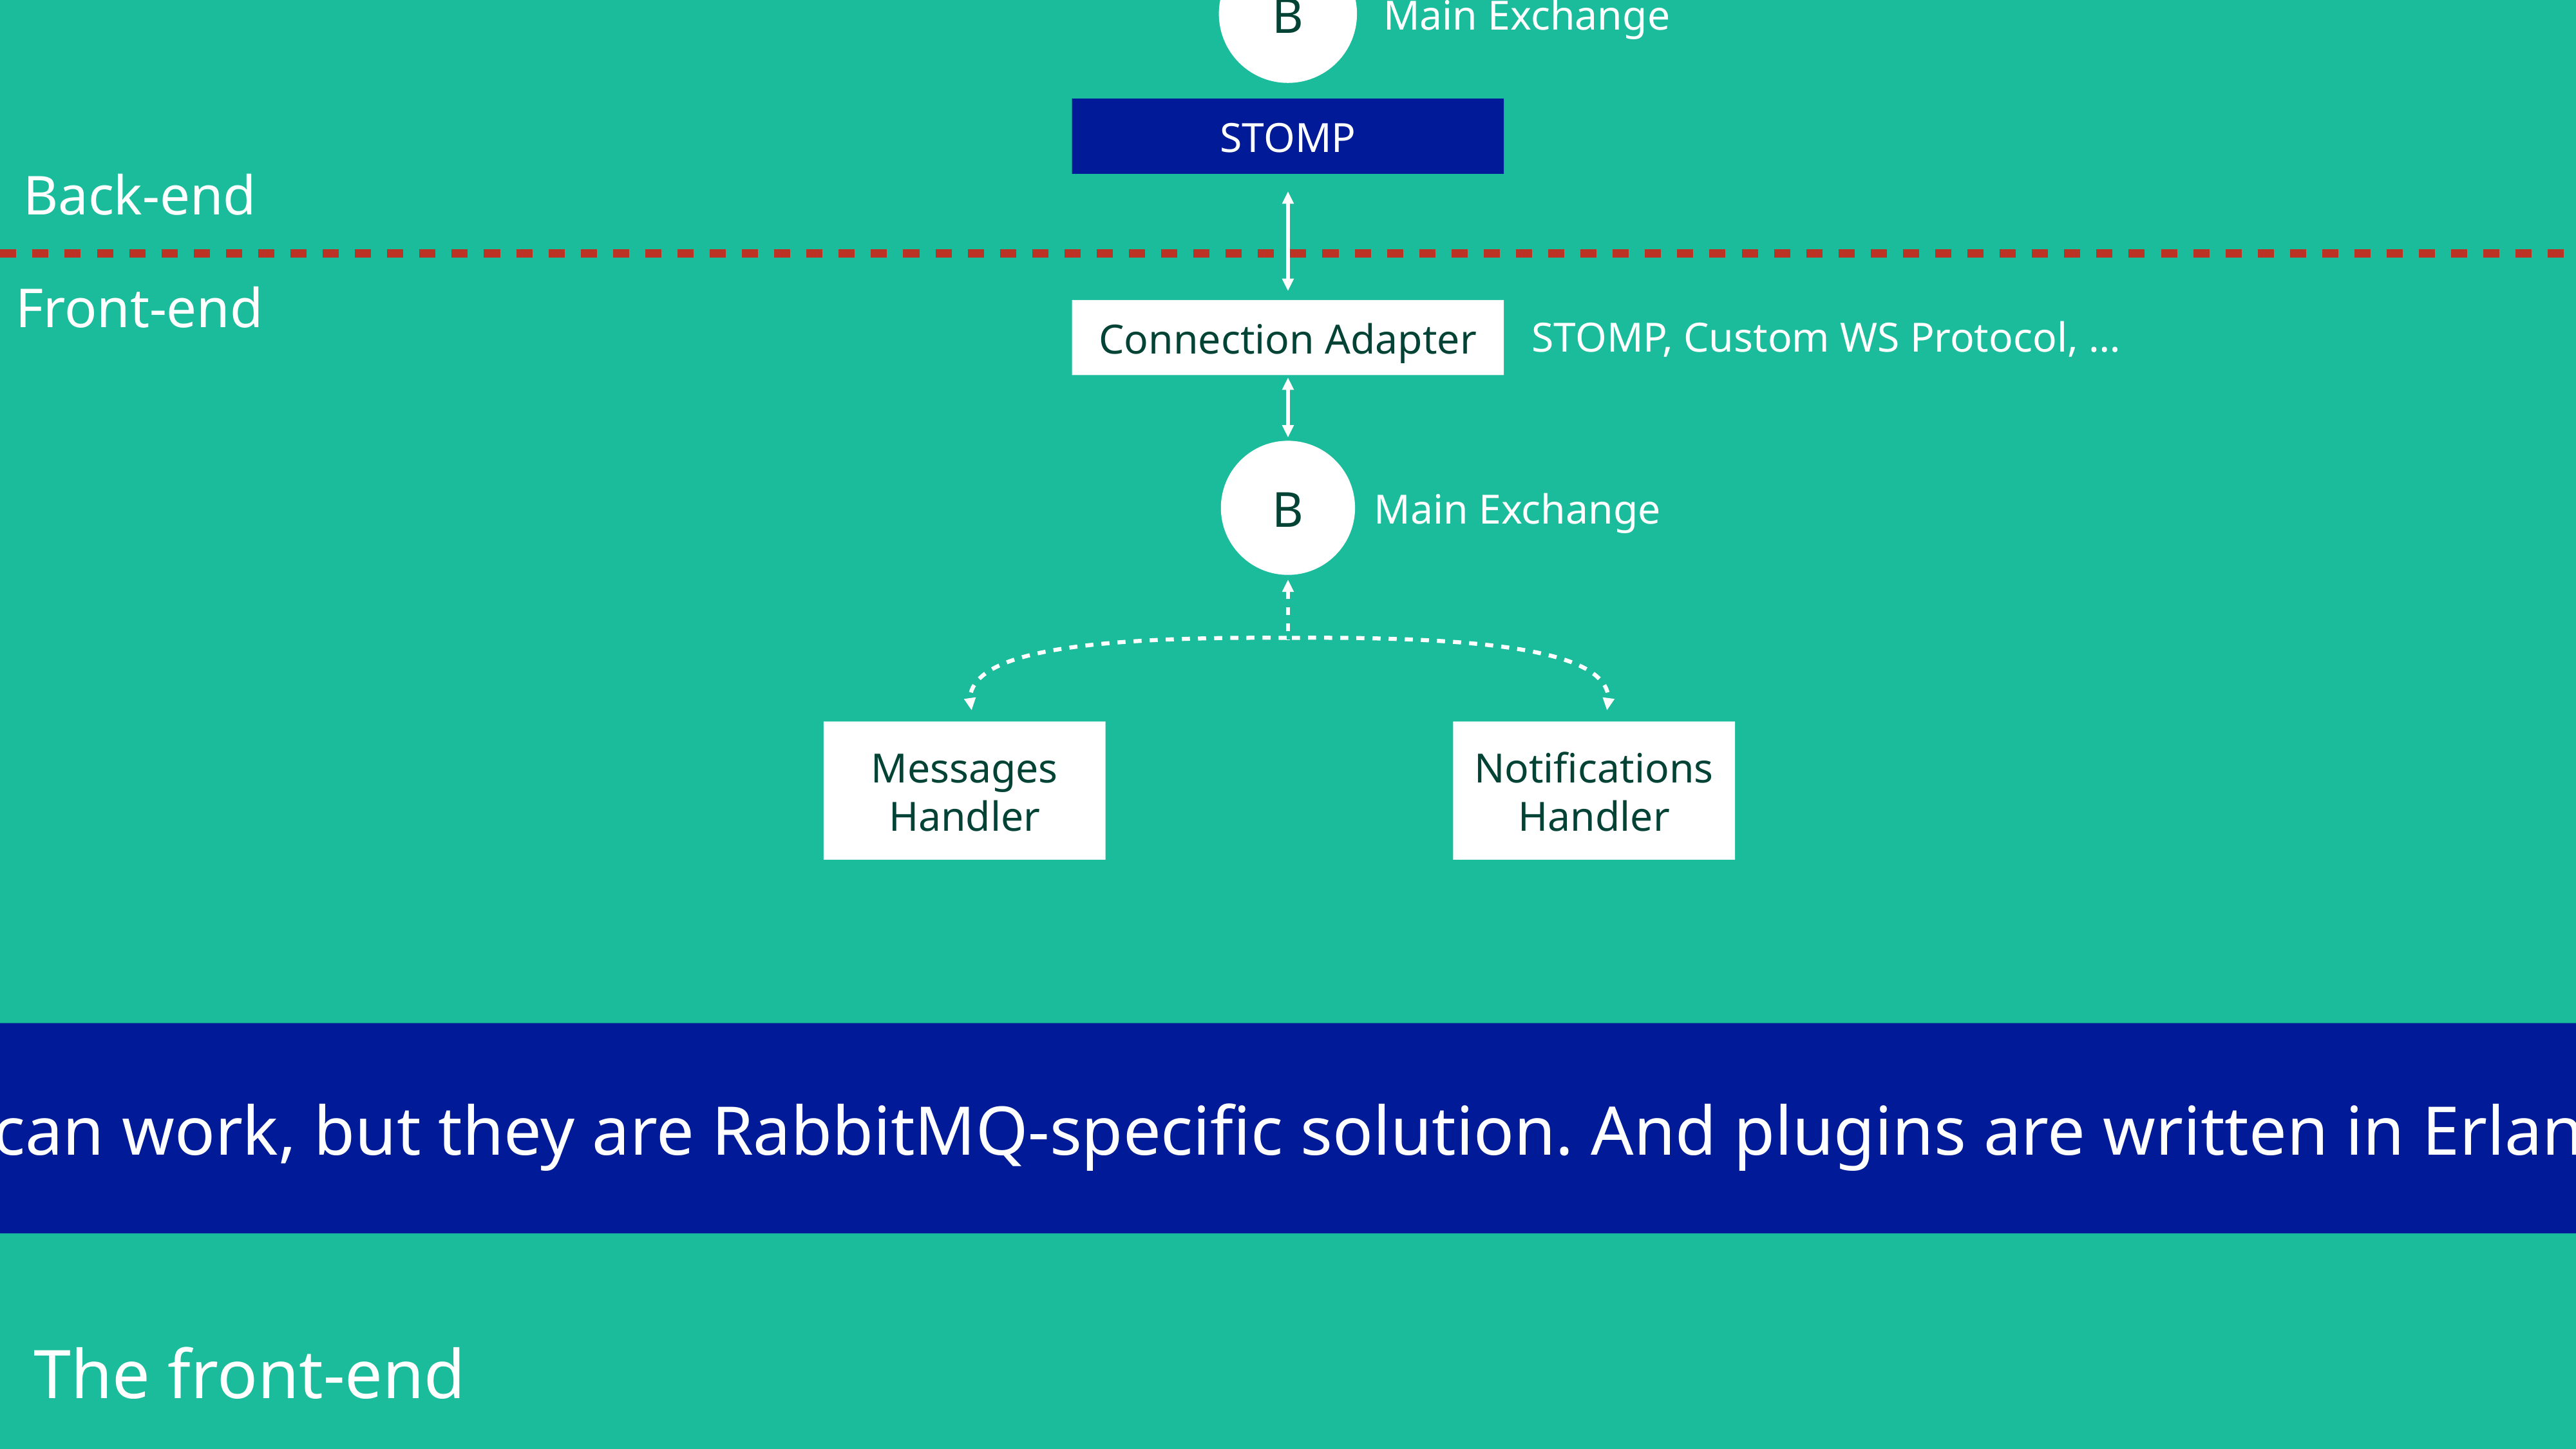

Messages
Service
Metrics
Service
Hooks
Service
v1.messages.new
B
Main Exchange
Back-end
Front-end
Connection Adapter
STOMP, Custom WS Protocol, …
B
Main Exchange
Messages
Handler
Notifications Handler
STOMP
Both can work, but they are RabbitMQ-specific solution. And plugins are written in Erlang!! 😱
The front-end